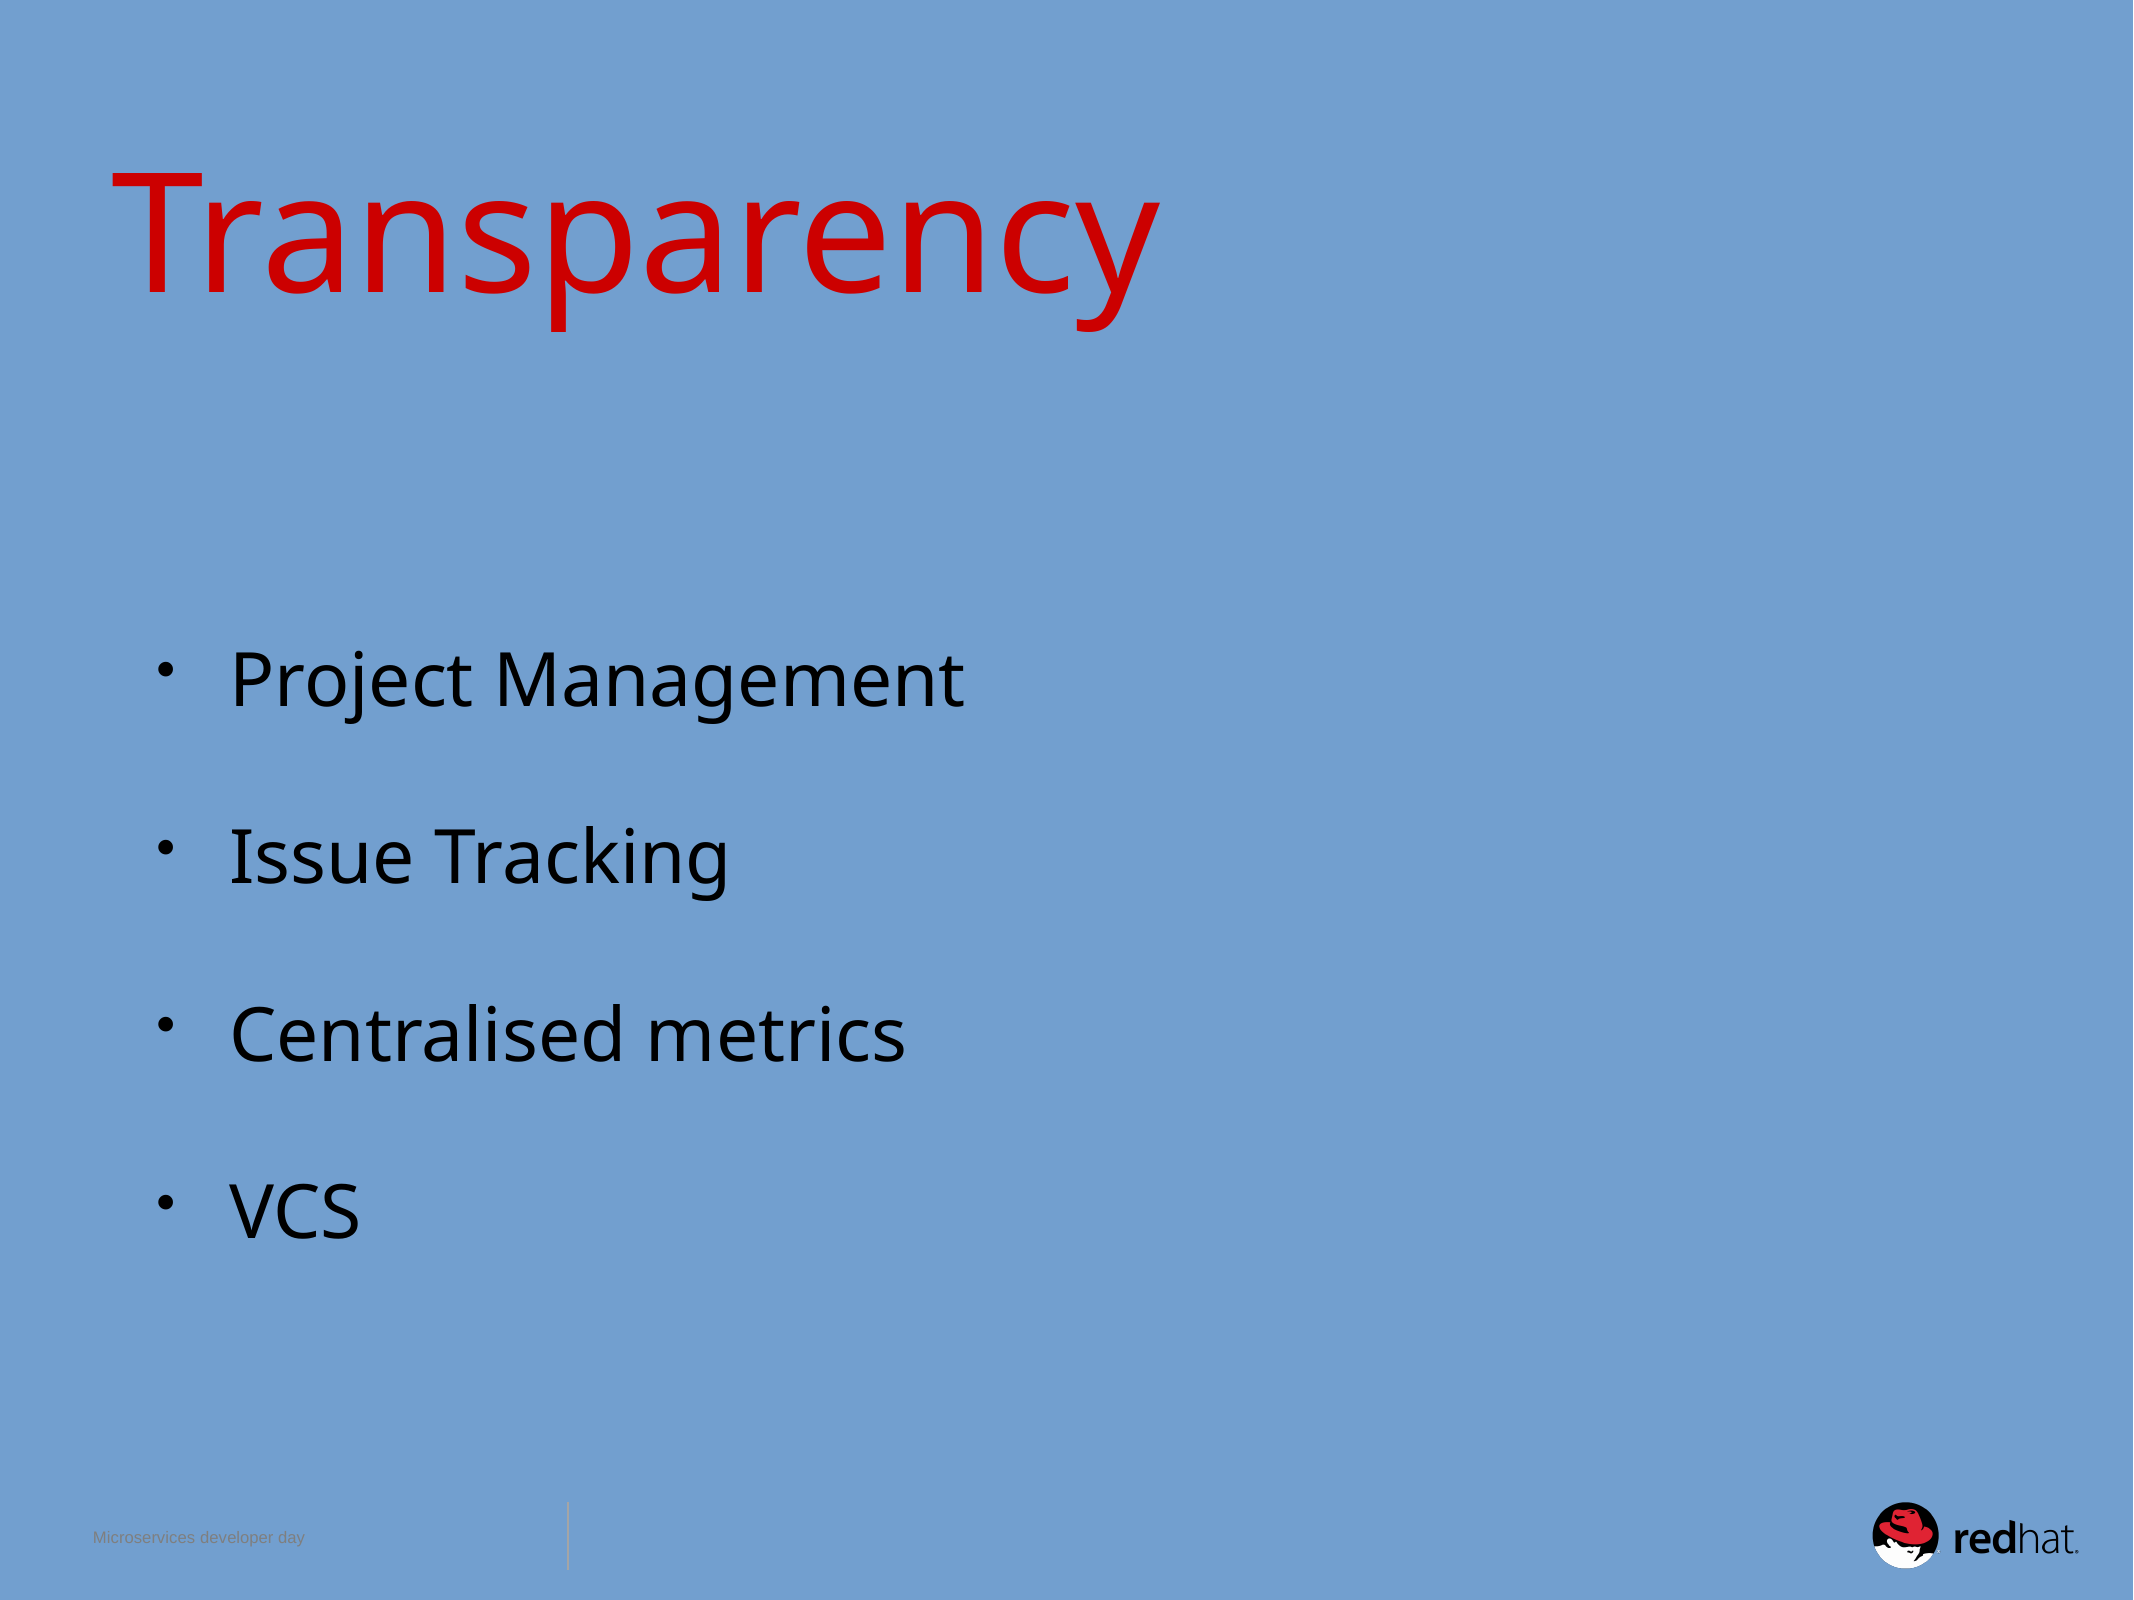

# Transparency
Project Management
Issue Tracking
Centralised metrics
VCS